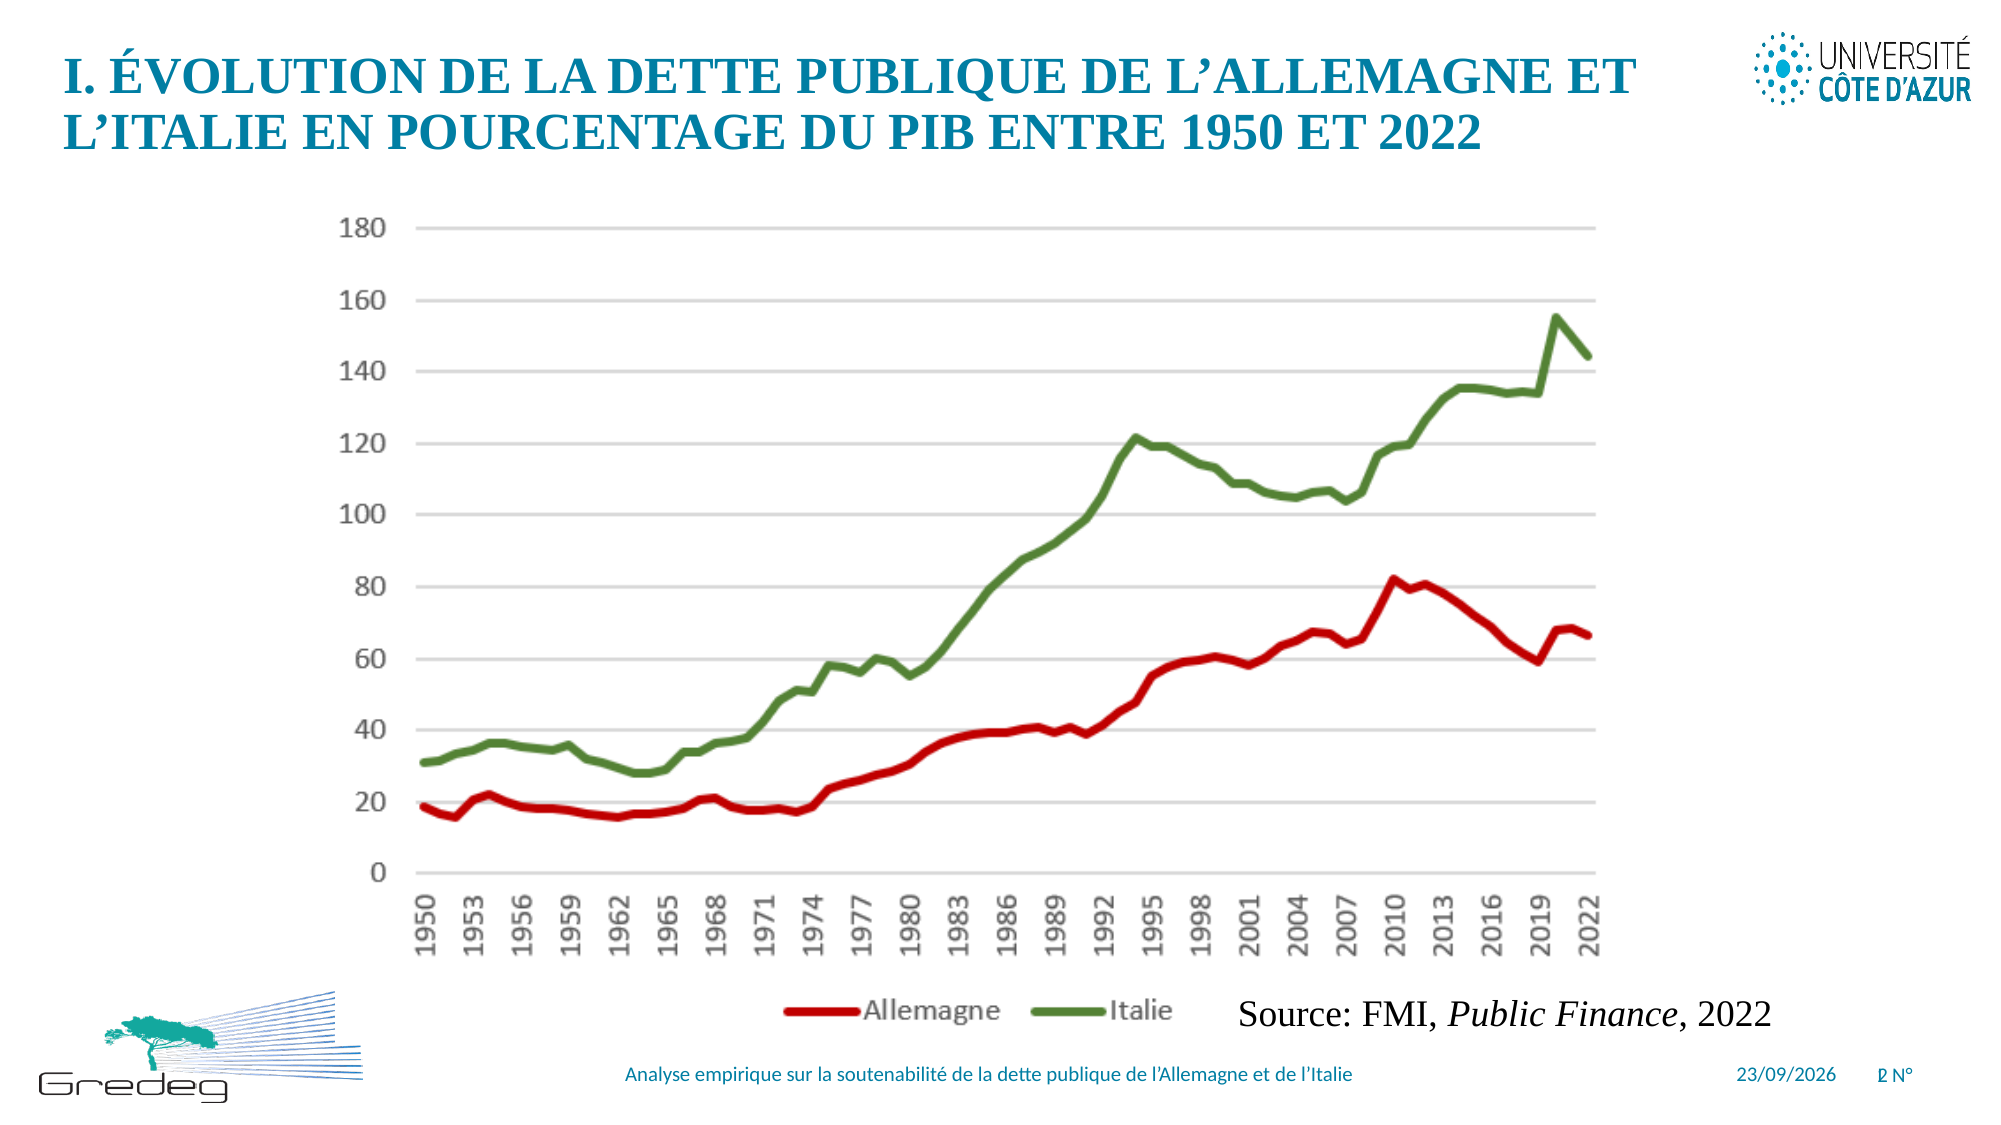

# I. ÉVOLUTION DE LA DETTE PUBLIQUE DE L’ALLEMAGNE ET L’ITALIE EN POURCENTAGE DU PIB ENTRE 1950 ET 2022
Source: FMI, Public Finance, 2022
Analyse empirique sur la soutenabilité de la dette publique de l’Allemagne et de l’Italie